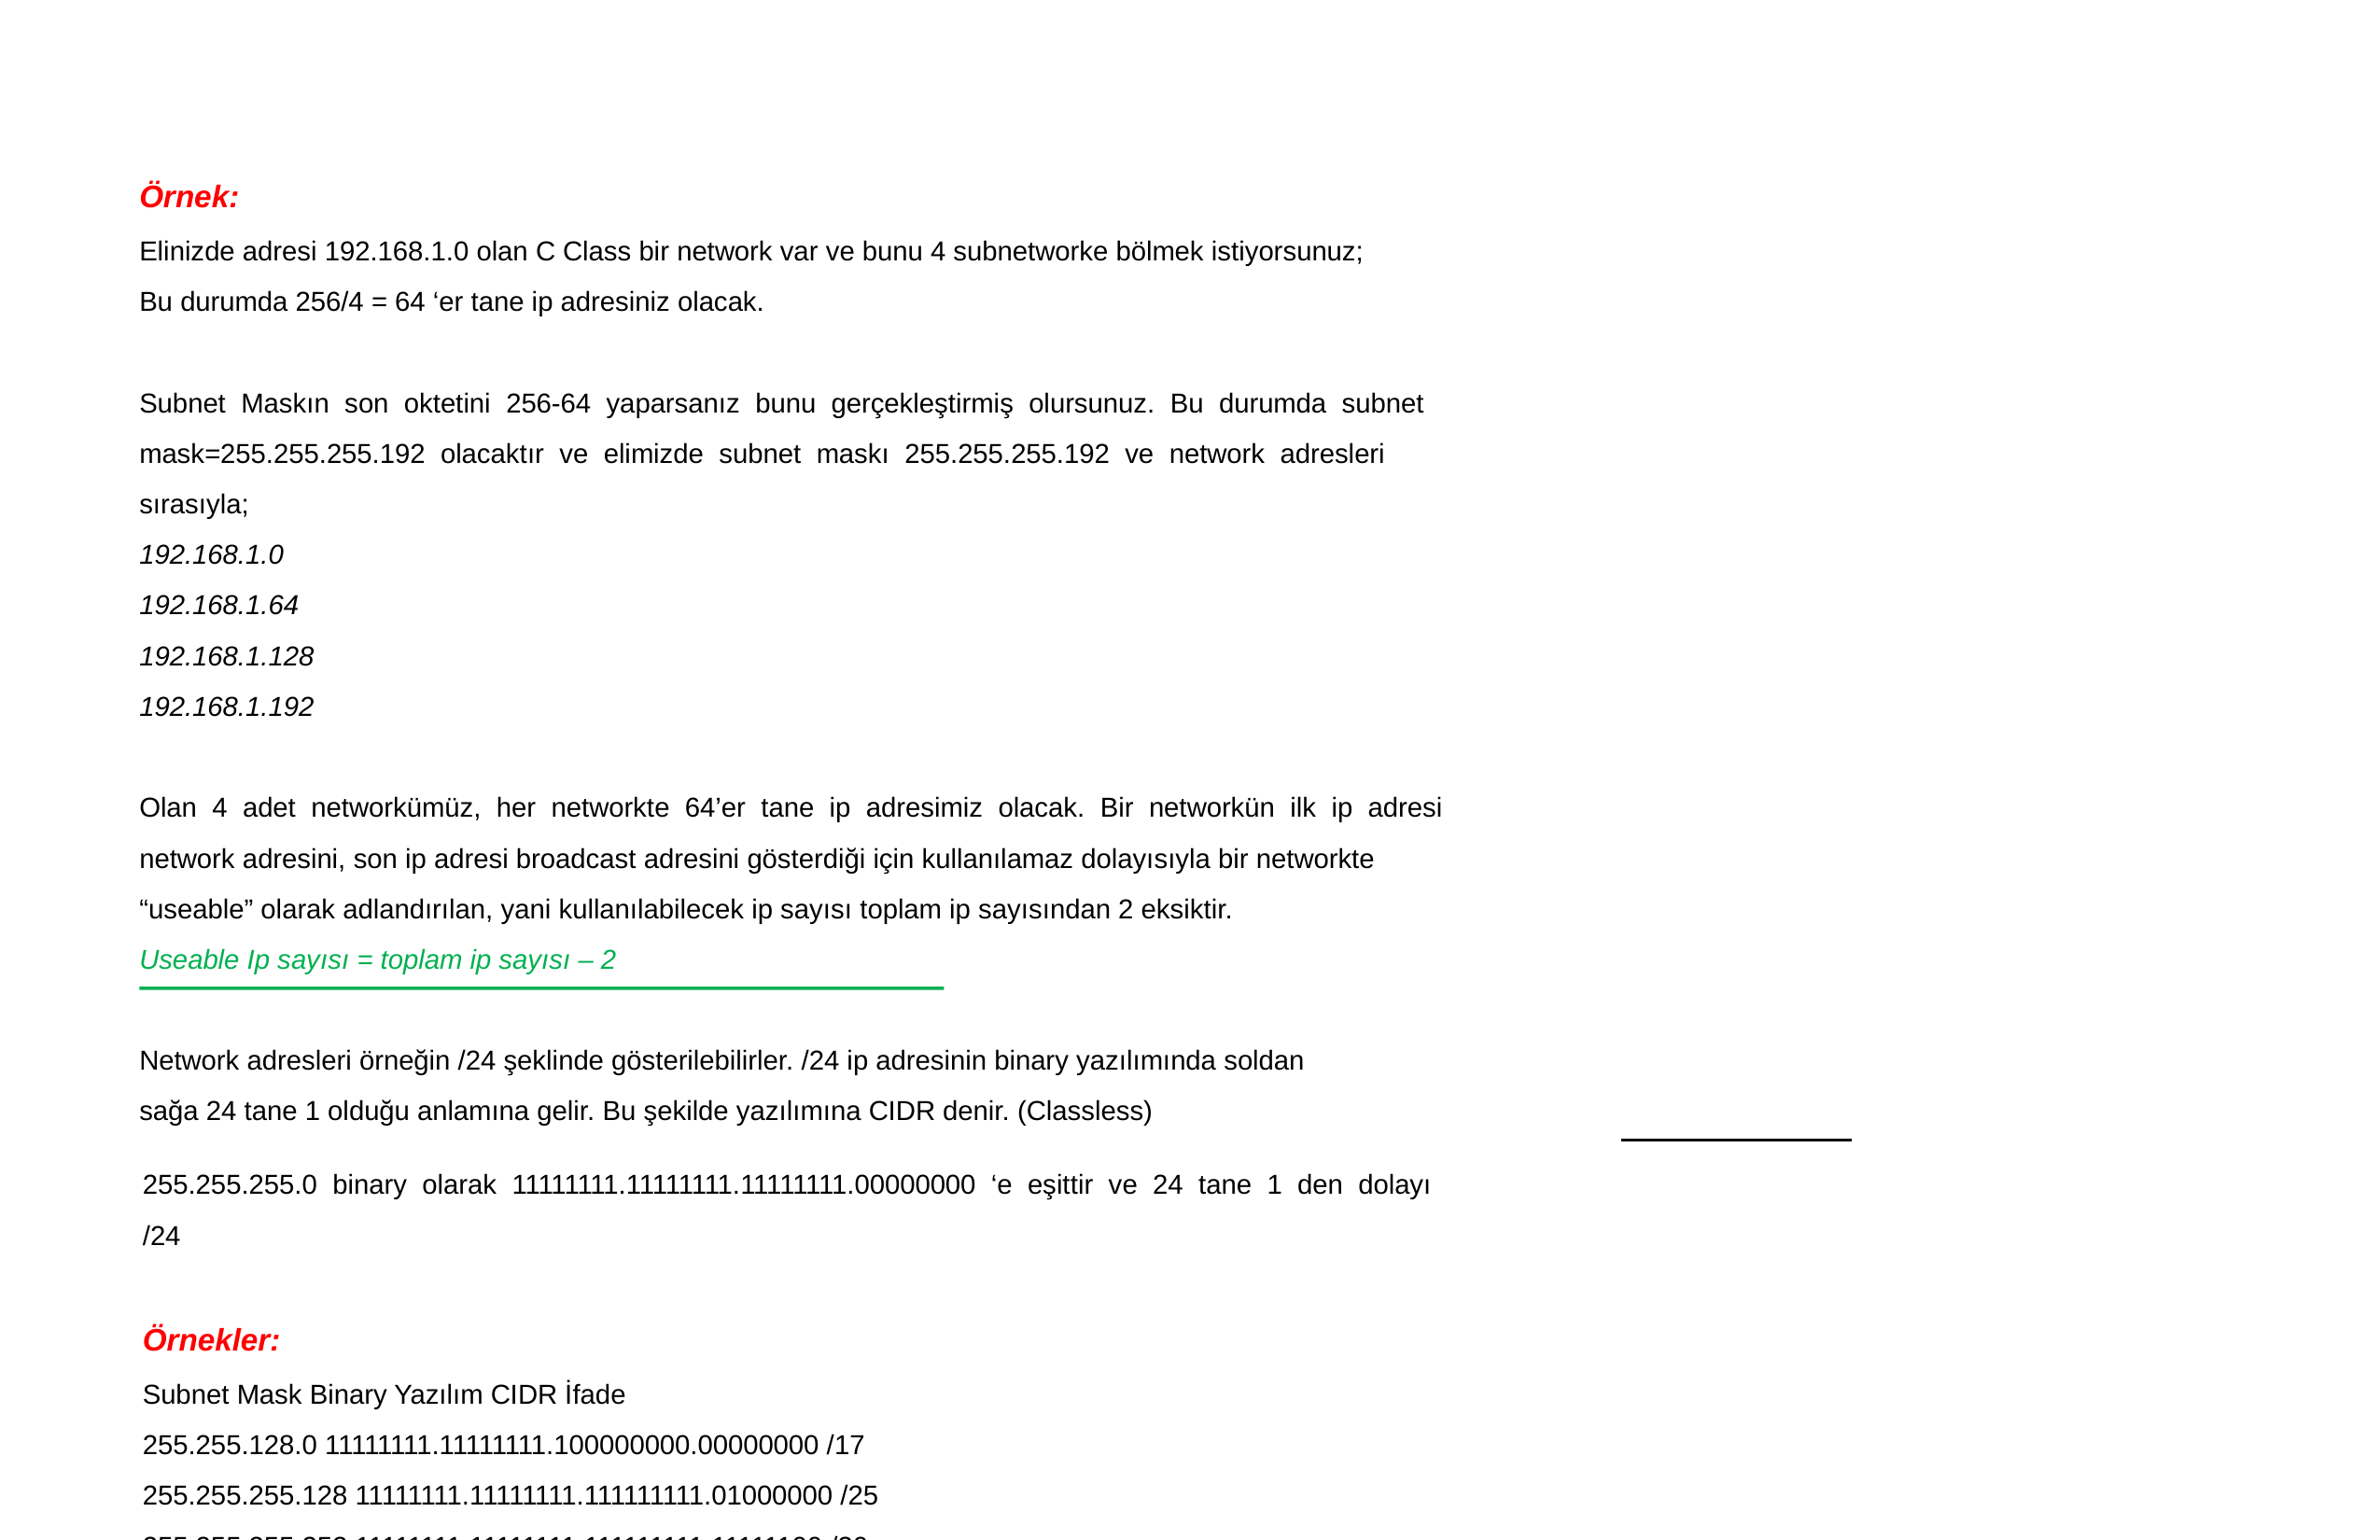

Örnek:
Elinizde adresi 192.168.1.0 olan C Class bir network var ve bunu 4 subnetworke bölmek istiyorsunuz;
Bu durumda 256/4 = 64 ‘er tane ip adresiniz olacak.
Subnet Maskın son oktetini 256-64 yaparsanız bunu gerçekleştirmiş olursunuz. Bu durumda subnet
mask=255.255.255.192 olacaktır ve elimizde subnet maskı 255.255.255.192 ve network adresleri
sırasıyla;
192.168.1.0
192.168.1.64
192.168.1.128
192.168.1.192
Olan 4 adet networkümüz, her networkte 64’er tane ip adresimiz olacak. Bir networkün ilk ip adresi
network adresini, son ip adresi broadcast adresini gösterdiği için kullanılamaz dolayısıyla bir networkte
“useable” olarak adlandırılan, yani kullanılabilecek ip sayısı toplam ip sayısından 2 eksiktir.
Useable Ip sayısı = toplam ip sayısı – 2
Network adresleri örneğin /24 şeklinde gösterilebilirler. /24 ip adresinin binary yazılımında soldan
sağa 24 tane 1 olduğu anlamına gelir. Bu şekilde yazılımına CIDR denir. (Classless)
255.255.255.0 binary olarak 11111111.11111111.11111111.00000000 ‘e eşittir ve 24 tane 1 den dolayı
/24
Örnekler:
Subnet Mask Binary Yazılım CIDR İfade
255.255.128.0 11111111.11111111.100000000.00000000 /17
255.255.255.128 11111111.11111111.111111111.01000000 /25
255.255.255.252 11111111.11111111.111111111.11111100 /30